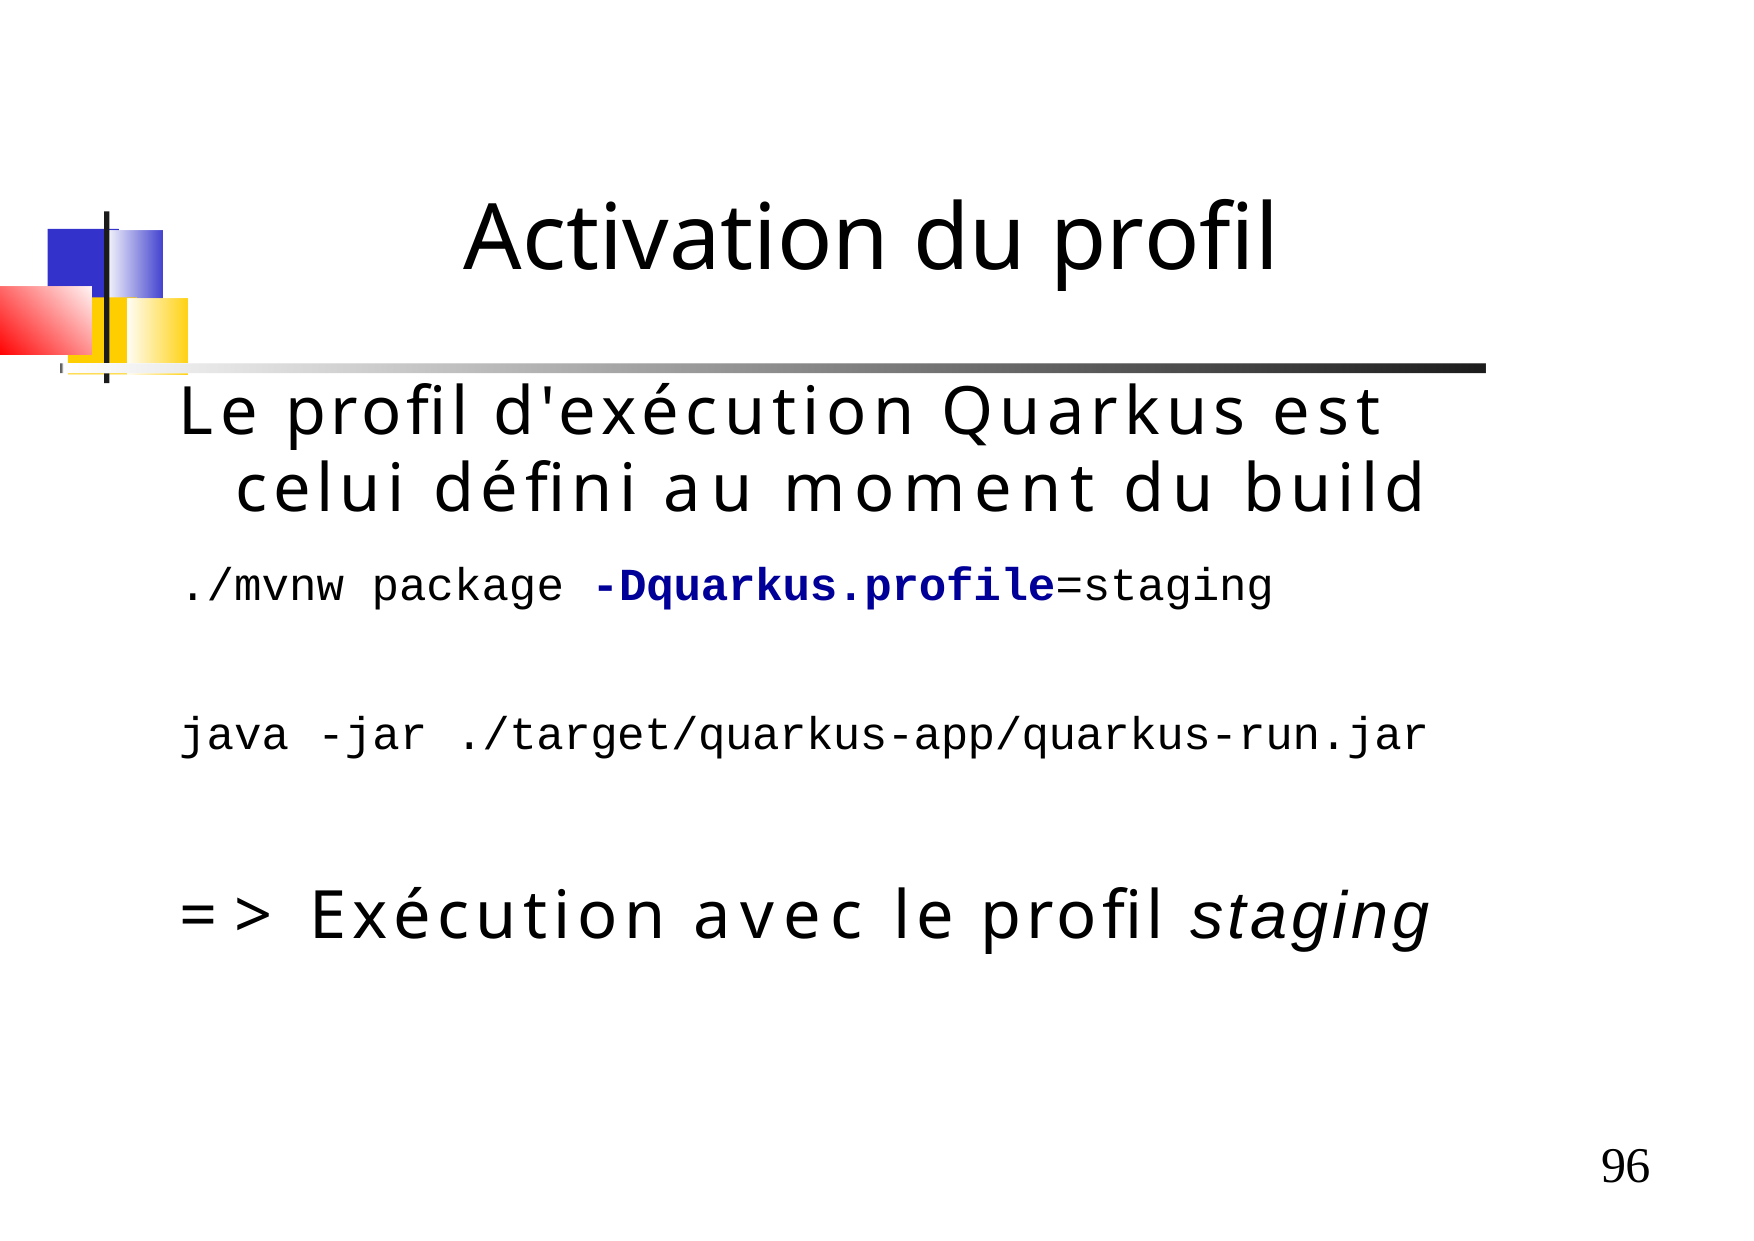

# Activation du profil
Le profil d'exécution Quarkus est celui défini au moment du build
./mvnw package -Dquarkus.profile=staging
java -jar ./target/quarkus-app/quarkus-run.jar
=> Exécution avec le profil staging
96